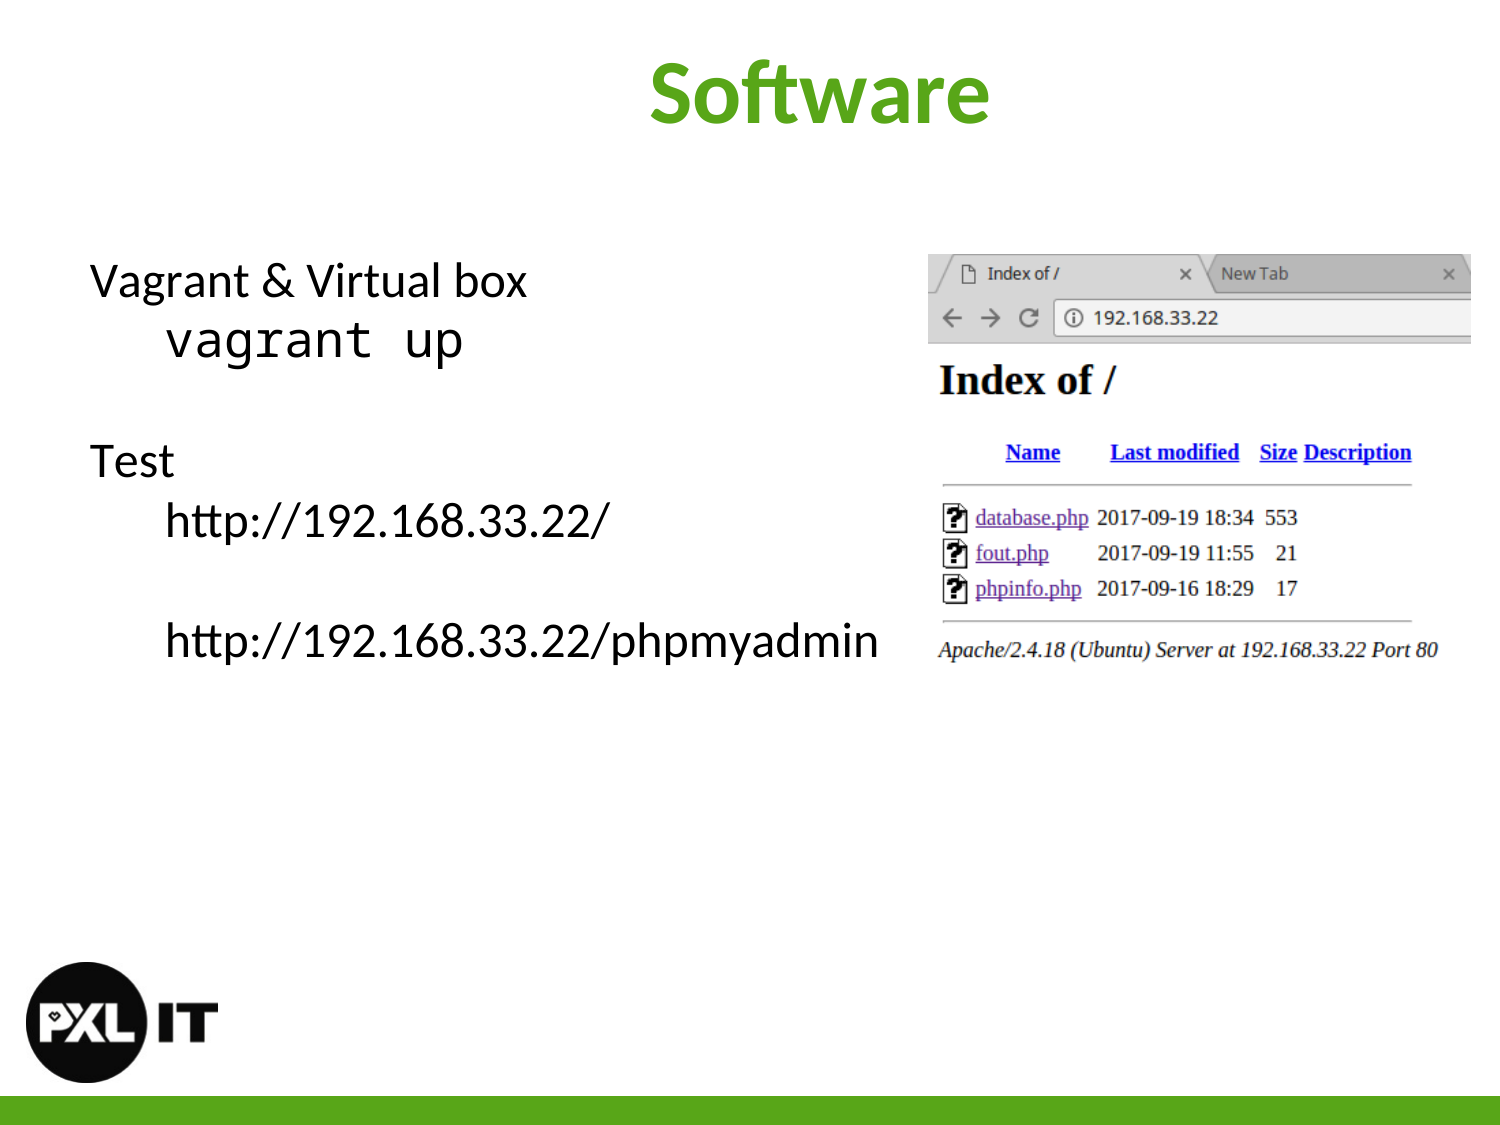

Software
Vagrant & Virtual box
	vagrant up
Test
	http://192.168.33.22/
	http://192.168.33.22/phpmyadmin